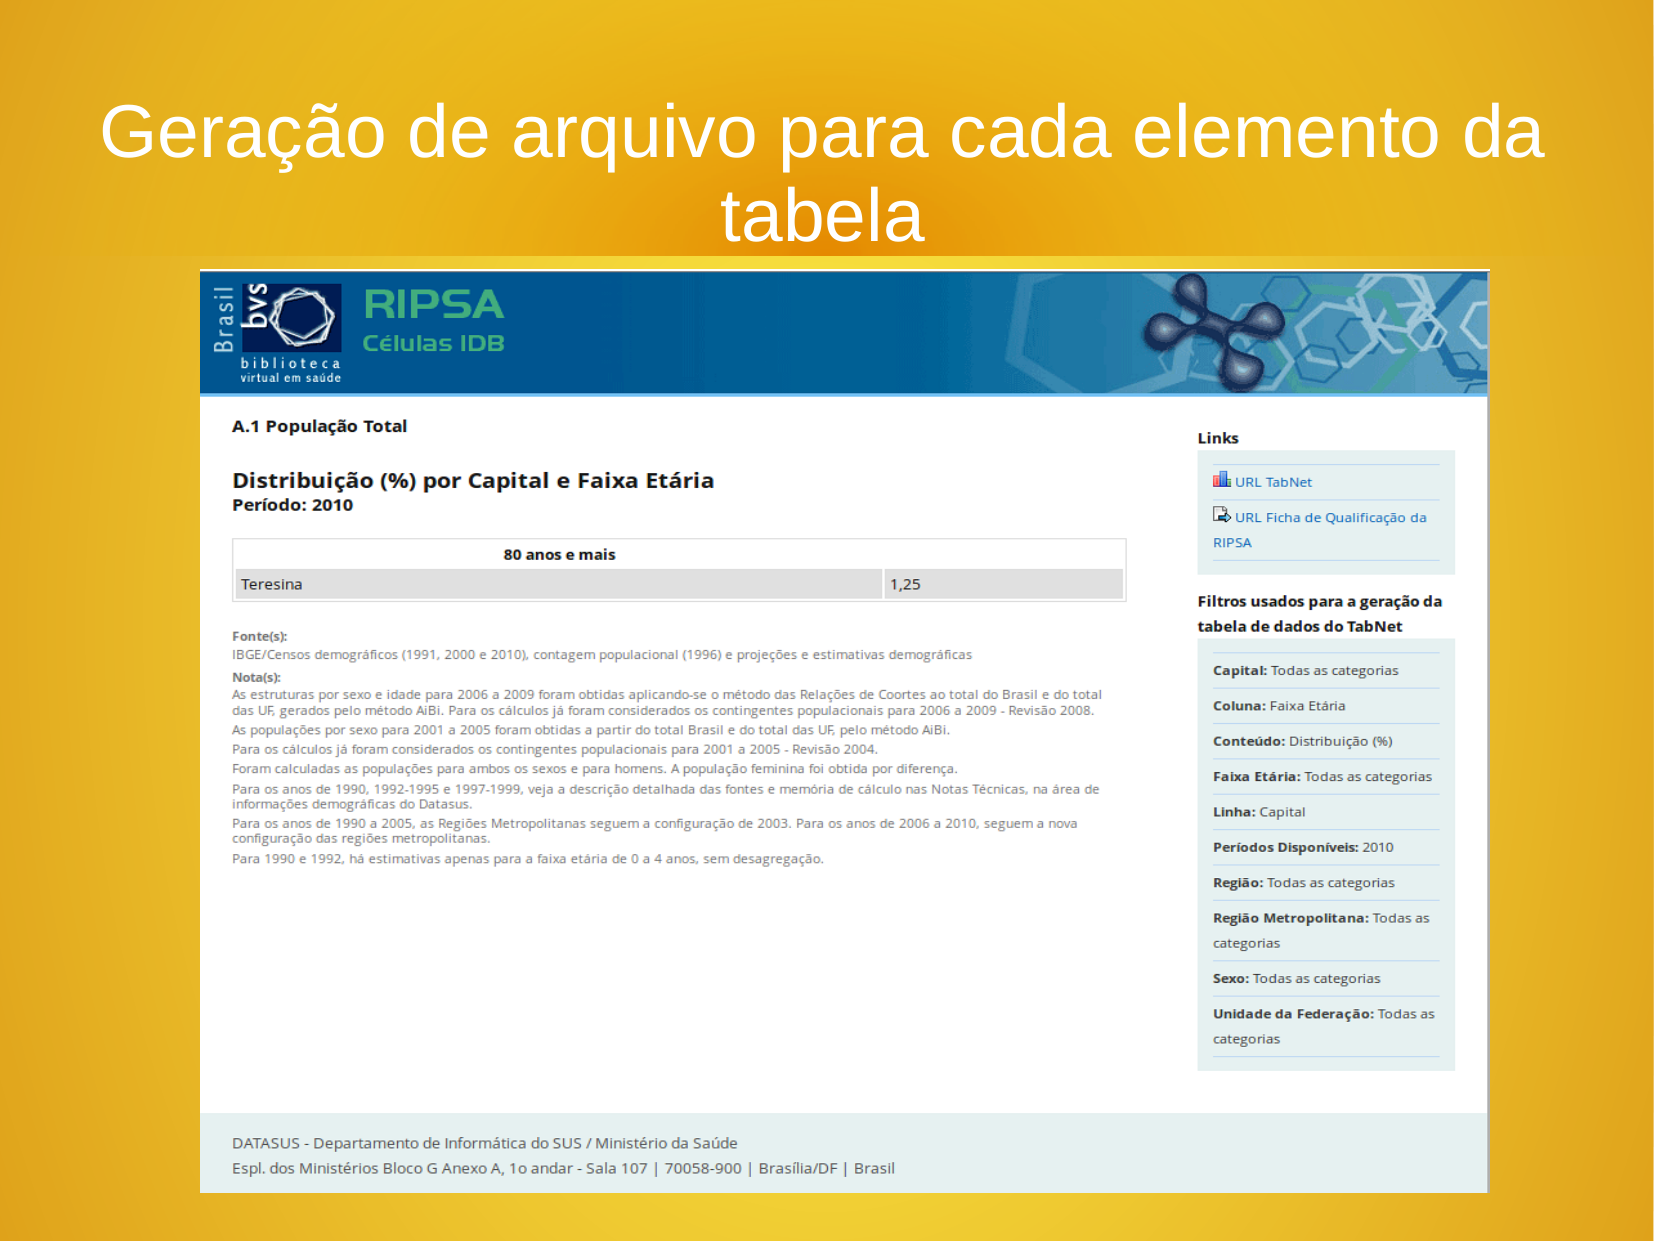

# Geração de arquivo para cada elemento da tabela